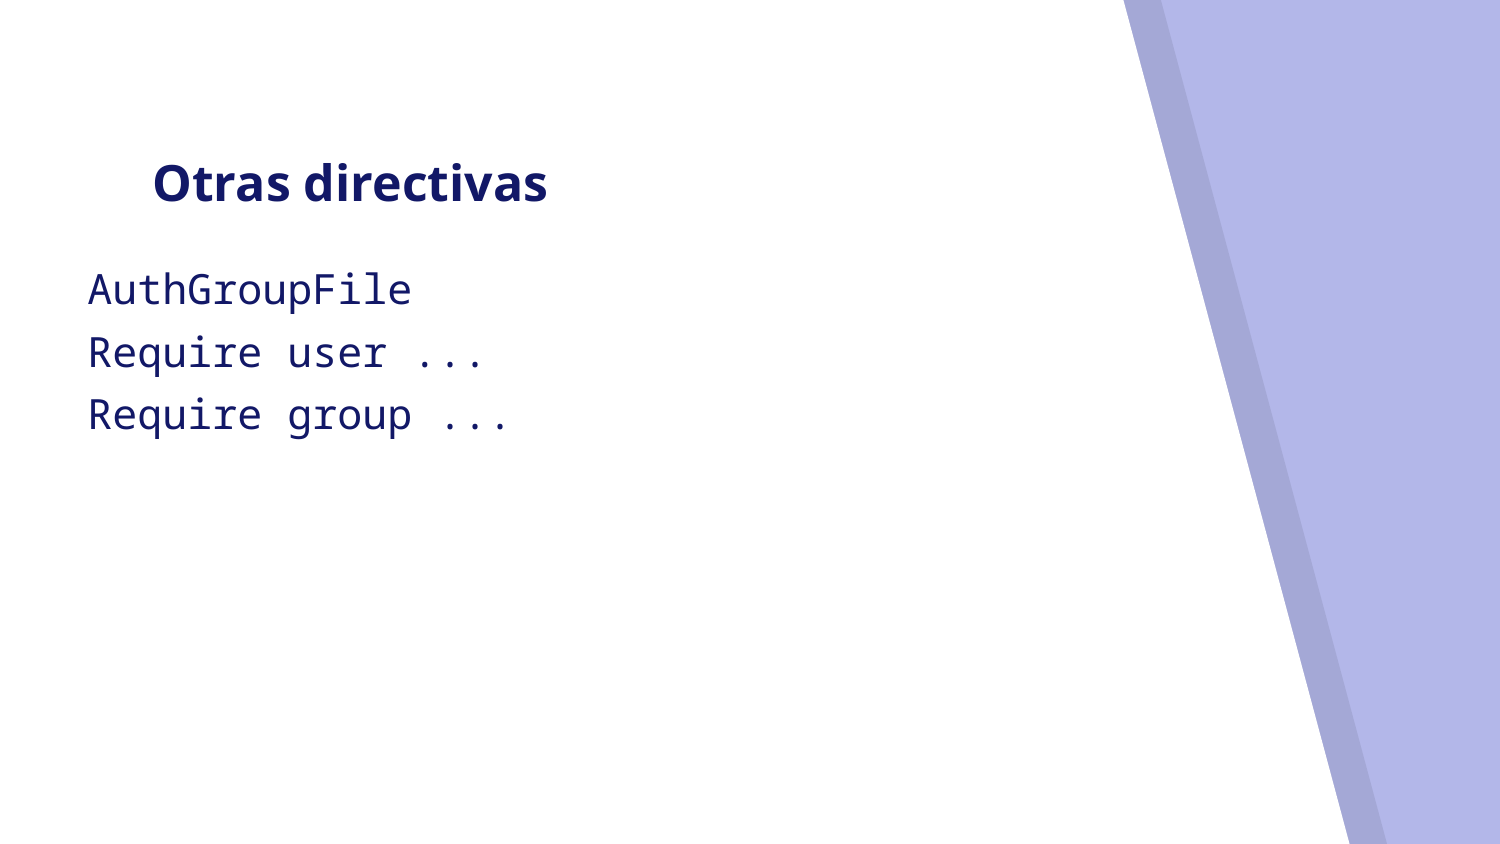

# Otras directivas
 AuthGroupFile
 Require user ...
 Require group ...